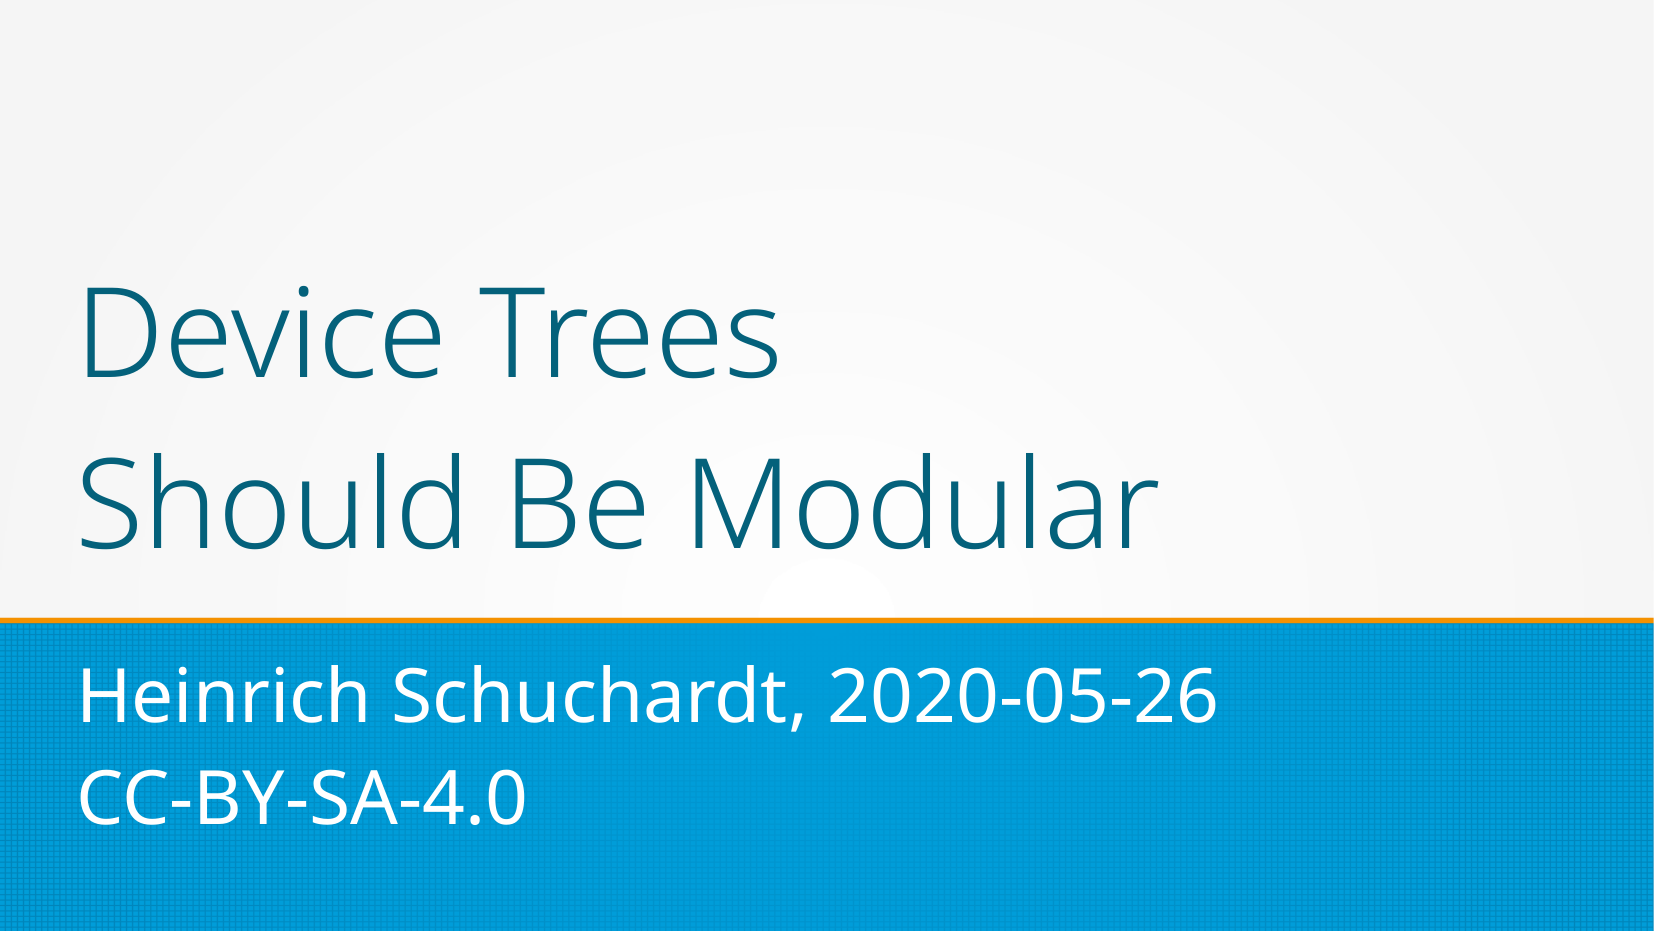

# Device Trees Should Be Modular
Heinrich Schuchardt, 2020-05-26
CC-BY-SA-4.0